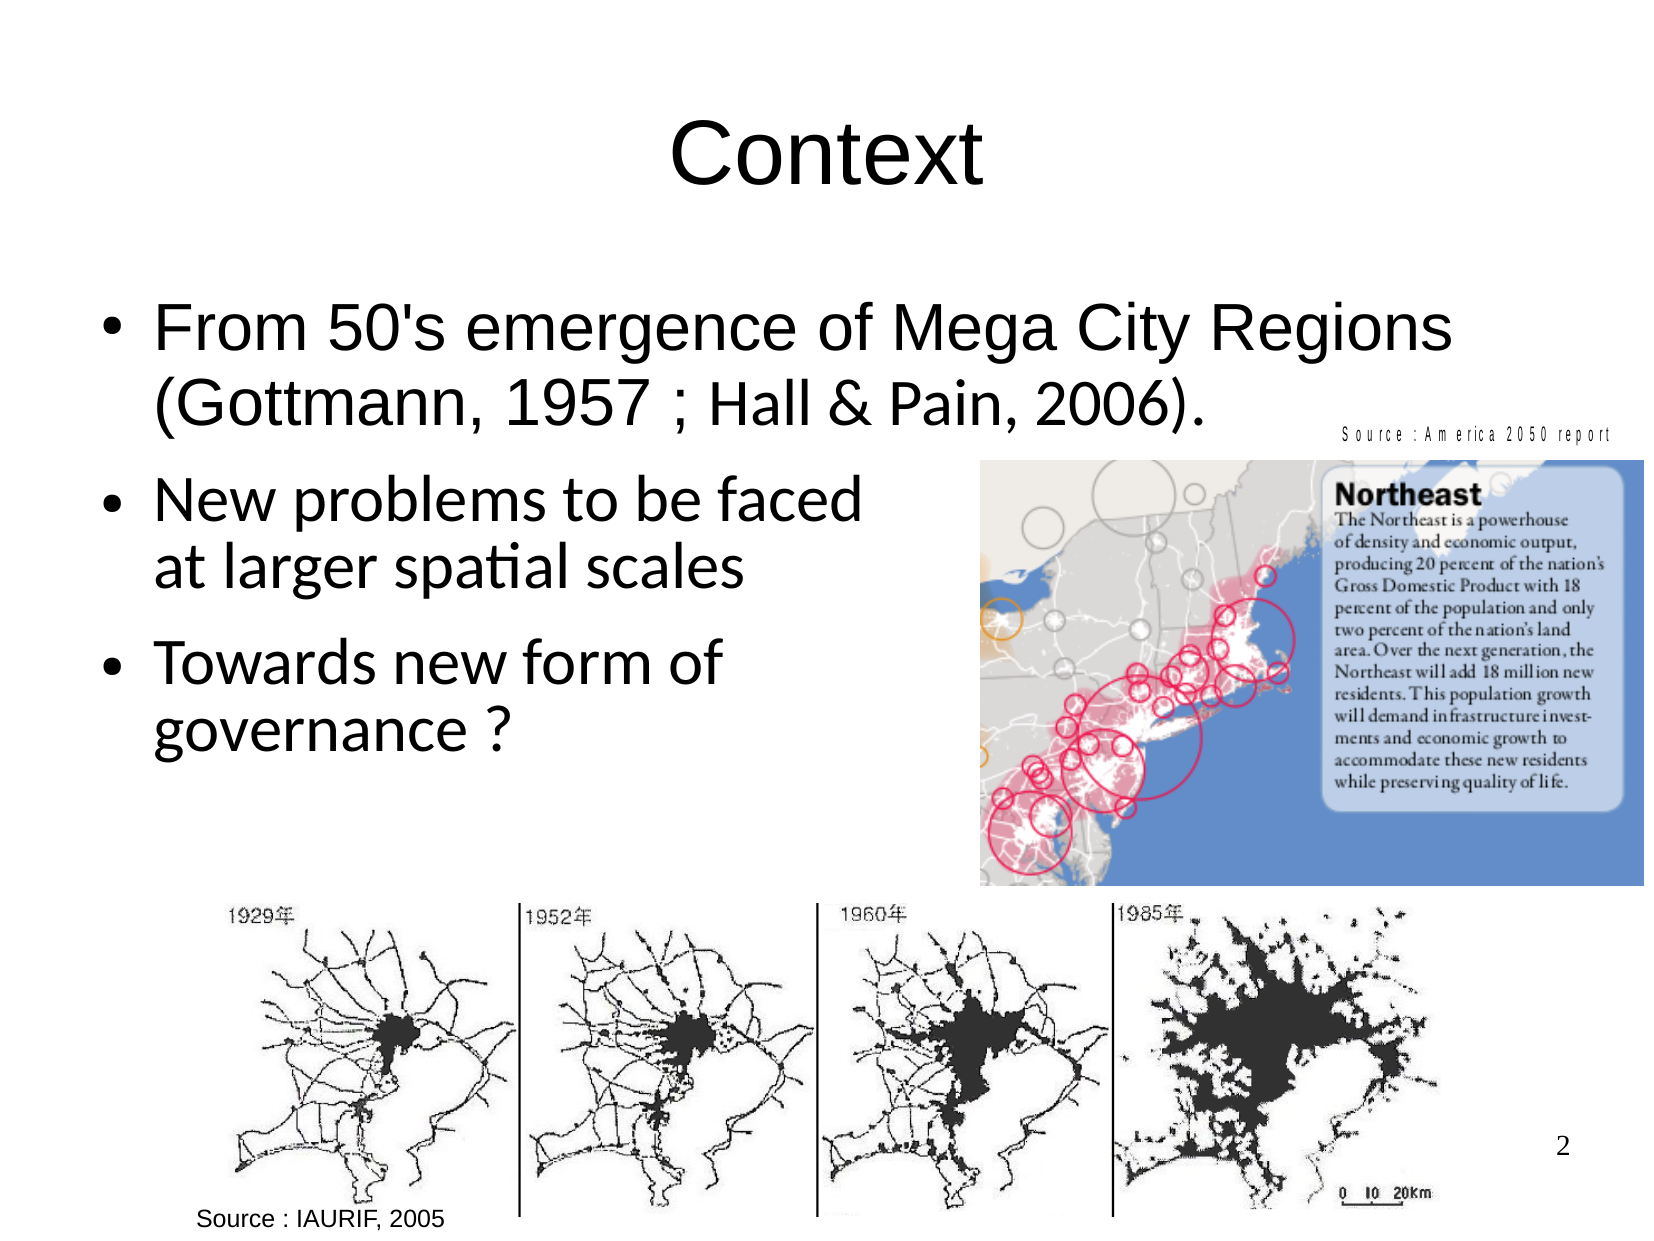

# Context
From 50's emergence of Mega City Regions (Gottmann, 1957 ; Hall & Pain, 2006).
New problems to be faced
at larger spatial scales
Towards new form of
governance ?
2
Source : IAURIF, 2005